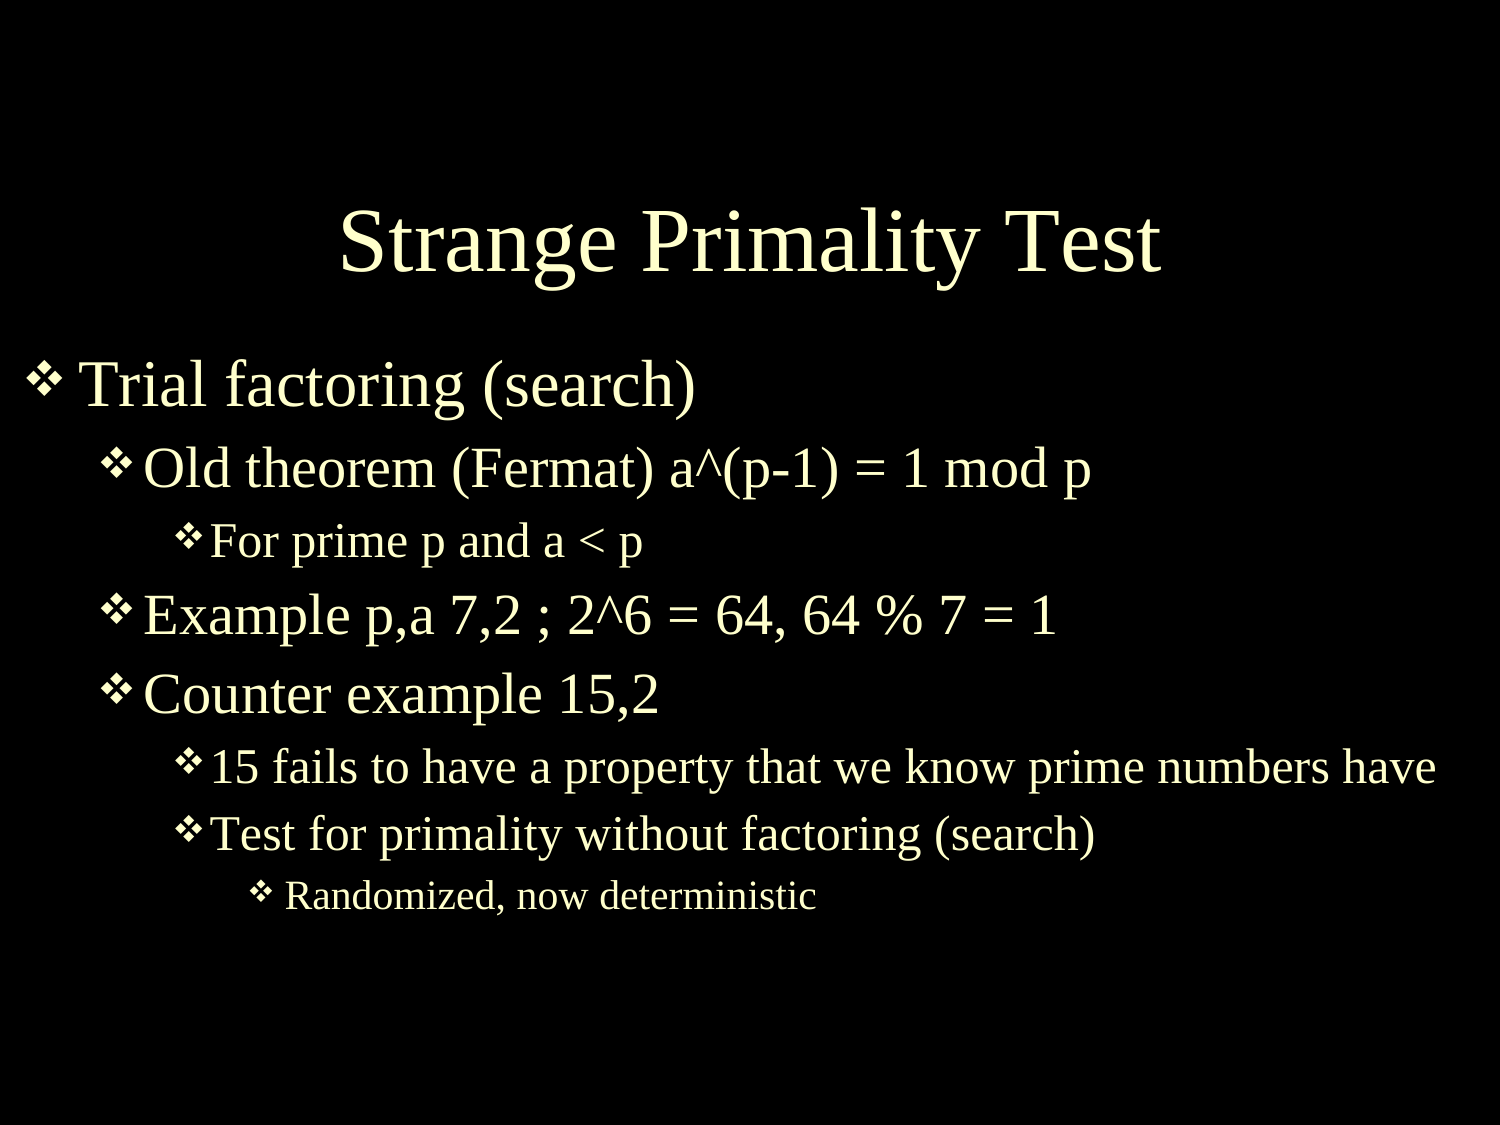

# Strange Primality Test
Trial factoring (search)
Old theorem (Fermat) a^(p-1) = 1 mod p
For prime p and a < p
Example p,a 7,2 ; 2^6 = 64, 64 % 7 = 1
Counter example 15,2
15 fails to have a property that we know prime numbers have
Test for primality without factoring (search)
Randomized, now deterministic